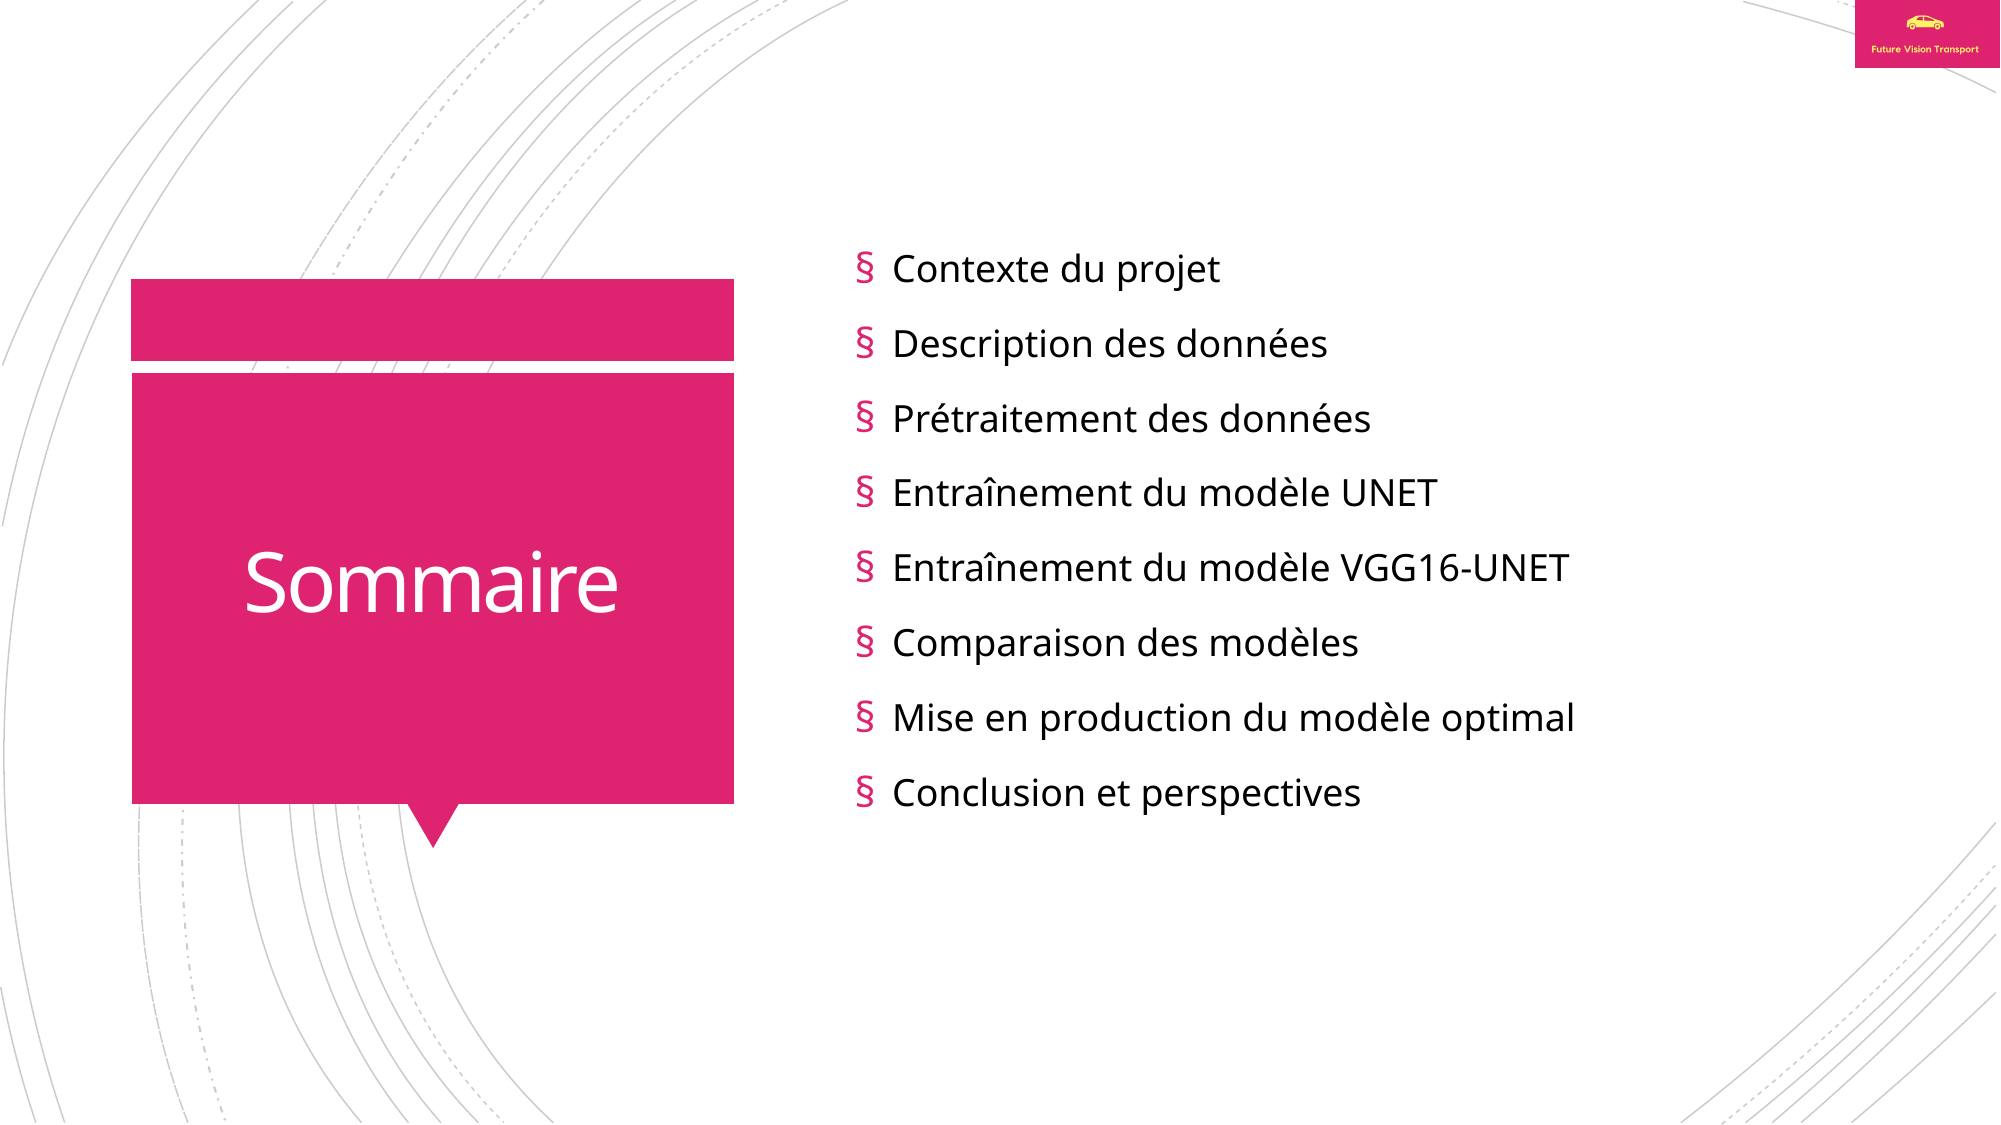

Contexte du projet
Description des données
Prétraitement des données
Entraînement du modèle UNET
Entraînement du modèle VGG16-UNET
Comparaison des modèles
Mise en production du modèle optimal
Conclusion et perspectives
# Sommaire